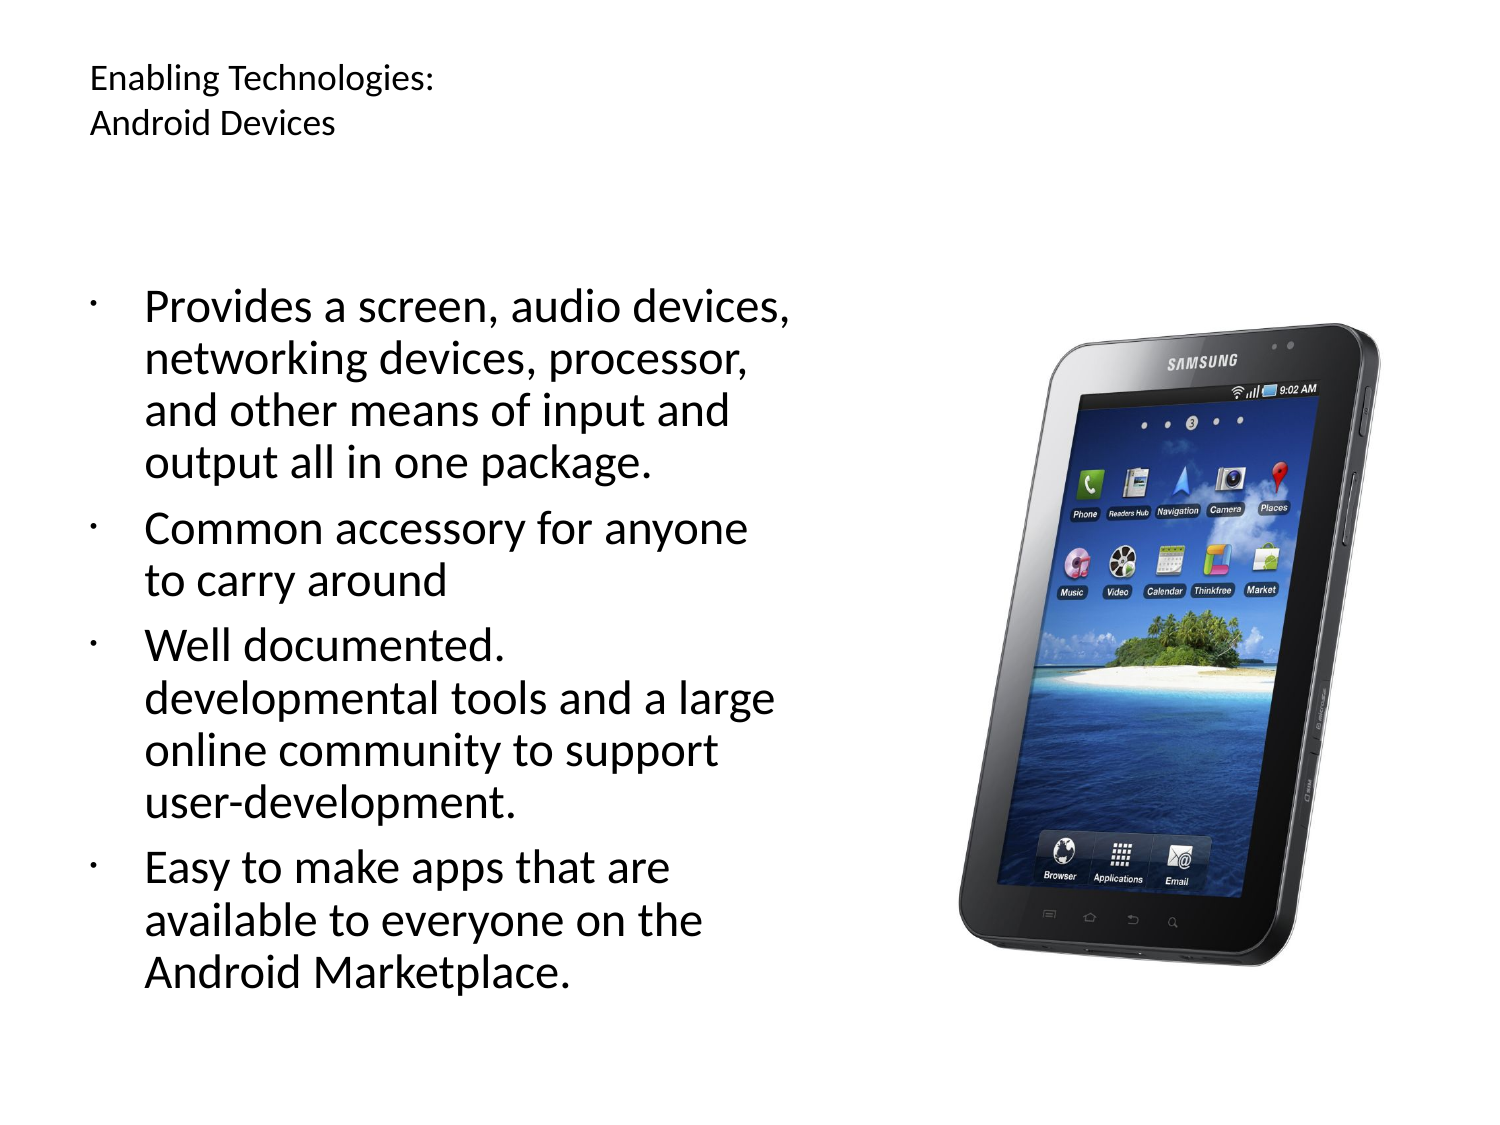

# Enabling Technologies: Android Devices
Provides a screen, audio devices, networking devices, processor, and other means of input and output all in one package.
Common accessory for anyone to carry around
Well documented. developmental tools and a large online community to support user-development.
Easy to make apps that are available to everyone on the Android Marketplace.